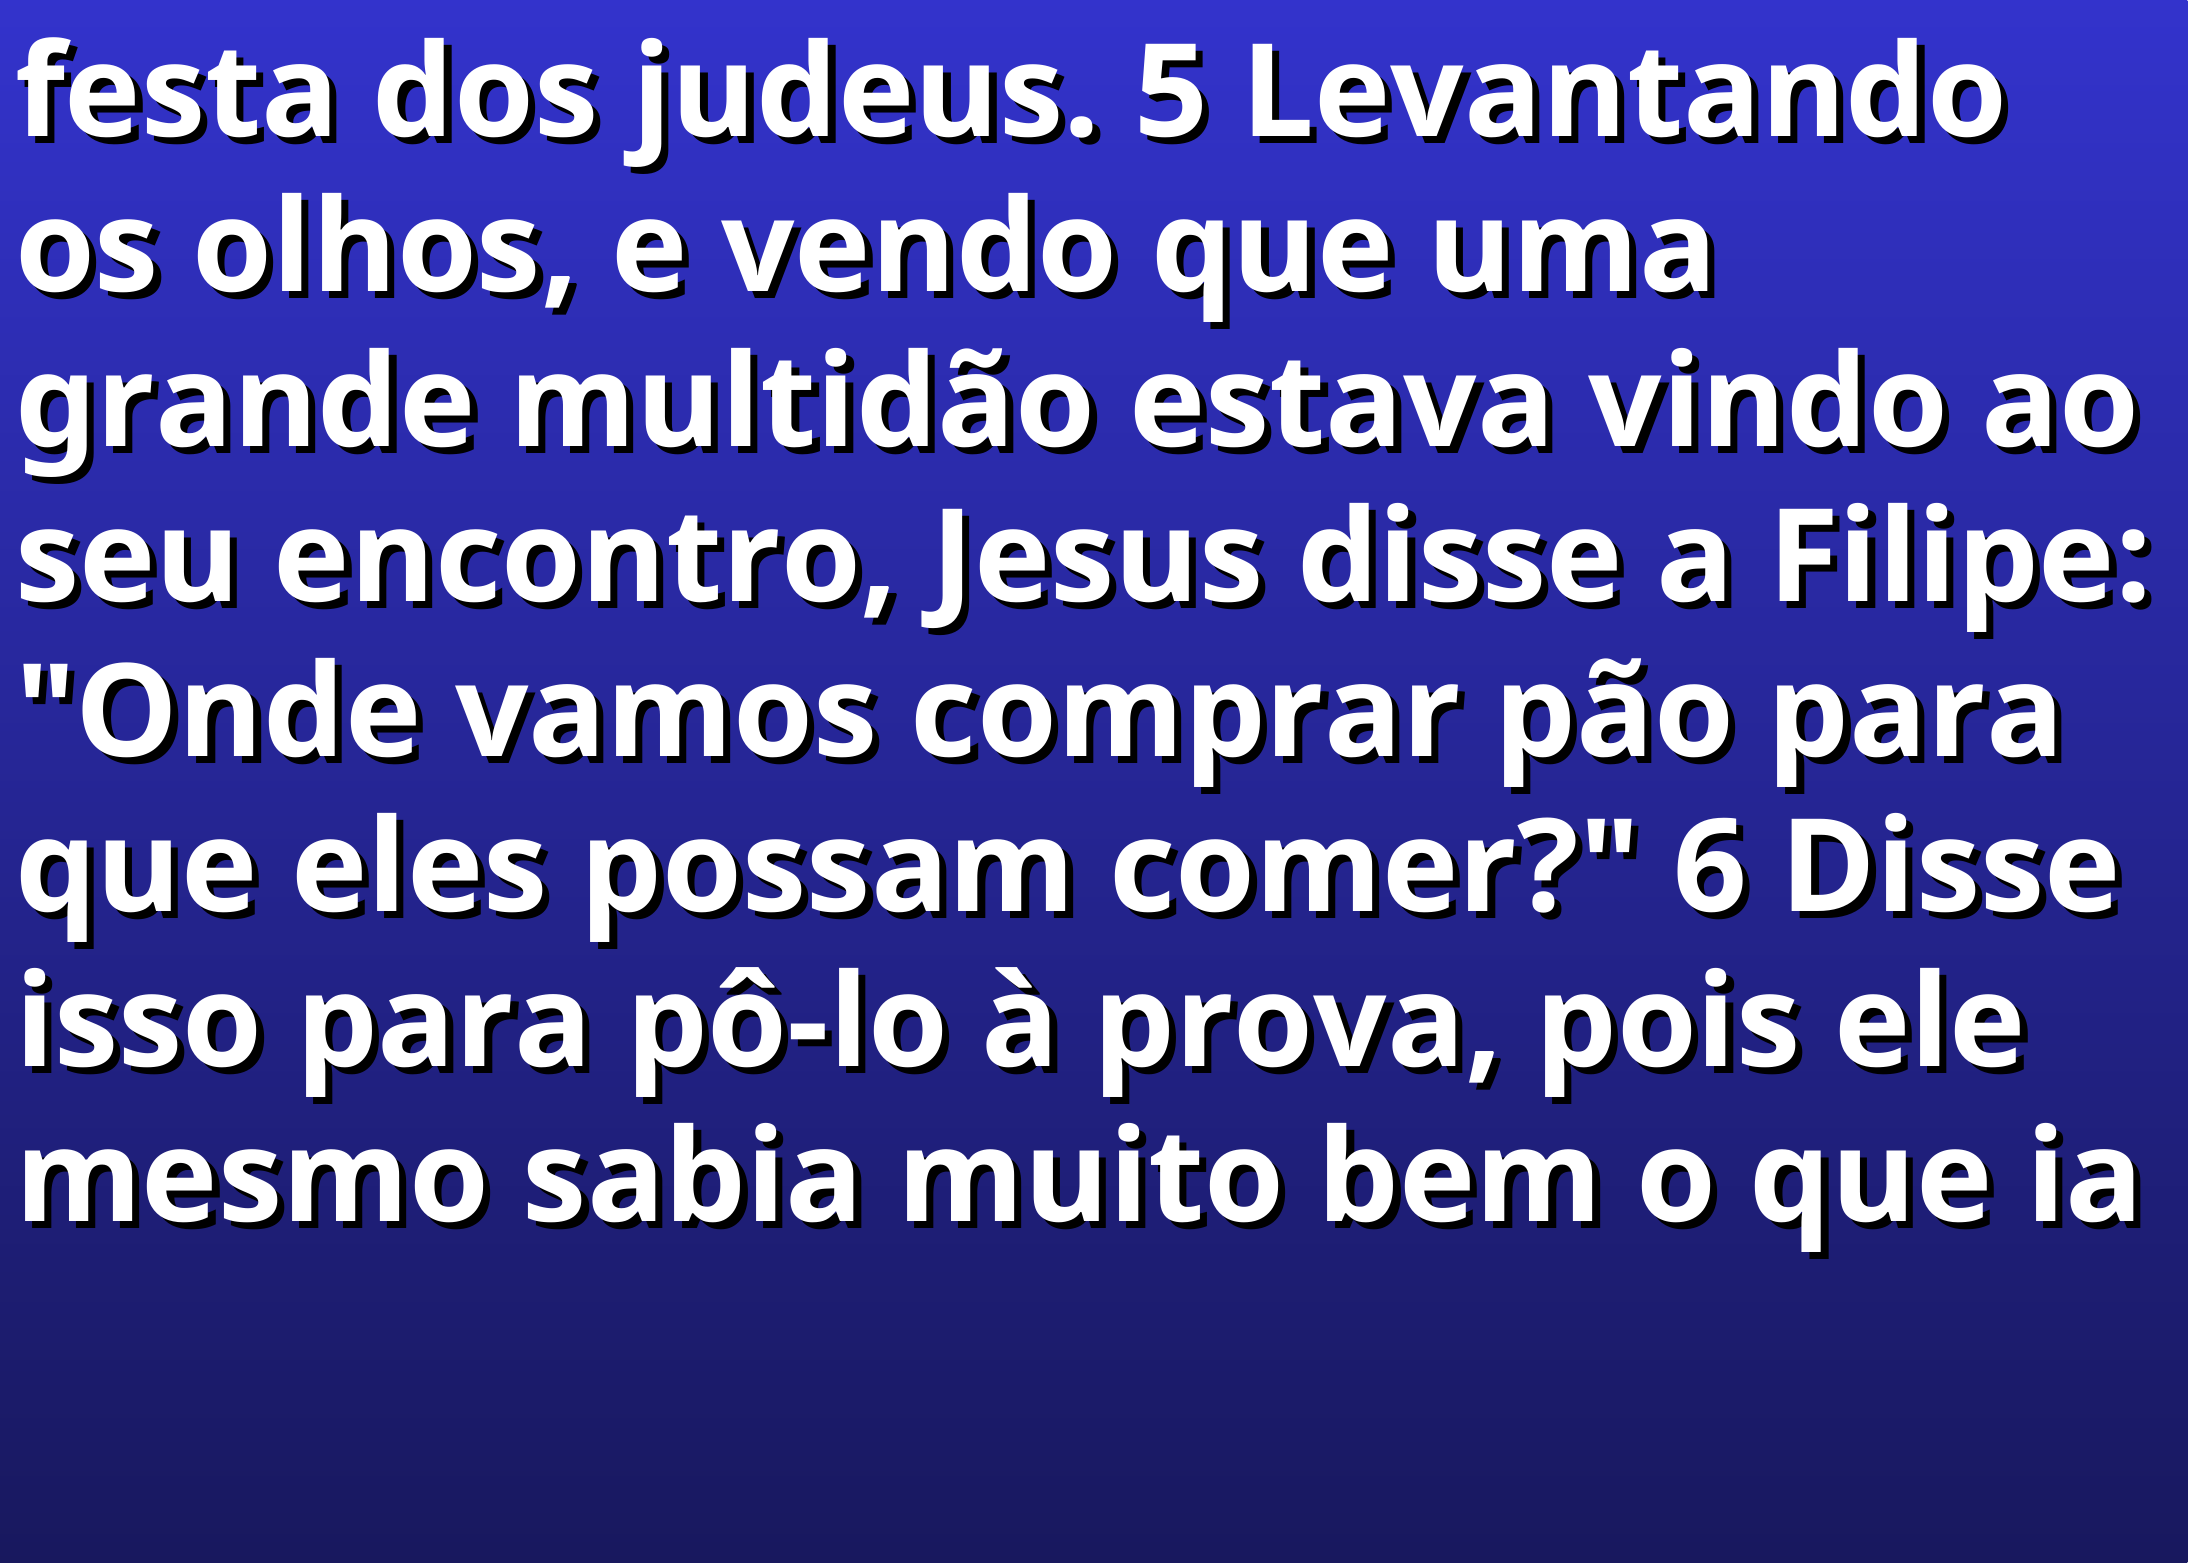

festa dos judeus. 5 Levantando os olhos, e vendo que uma grande multidão estava vindo ao seu encontro, Jesus disse a Filipe: "Onde vamos comprar pão para que eles possam comer?" 6 Disse isso para pô-lo à prova, pois ele mesmo sabia muito bem o que ia